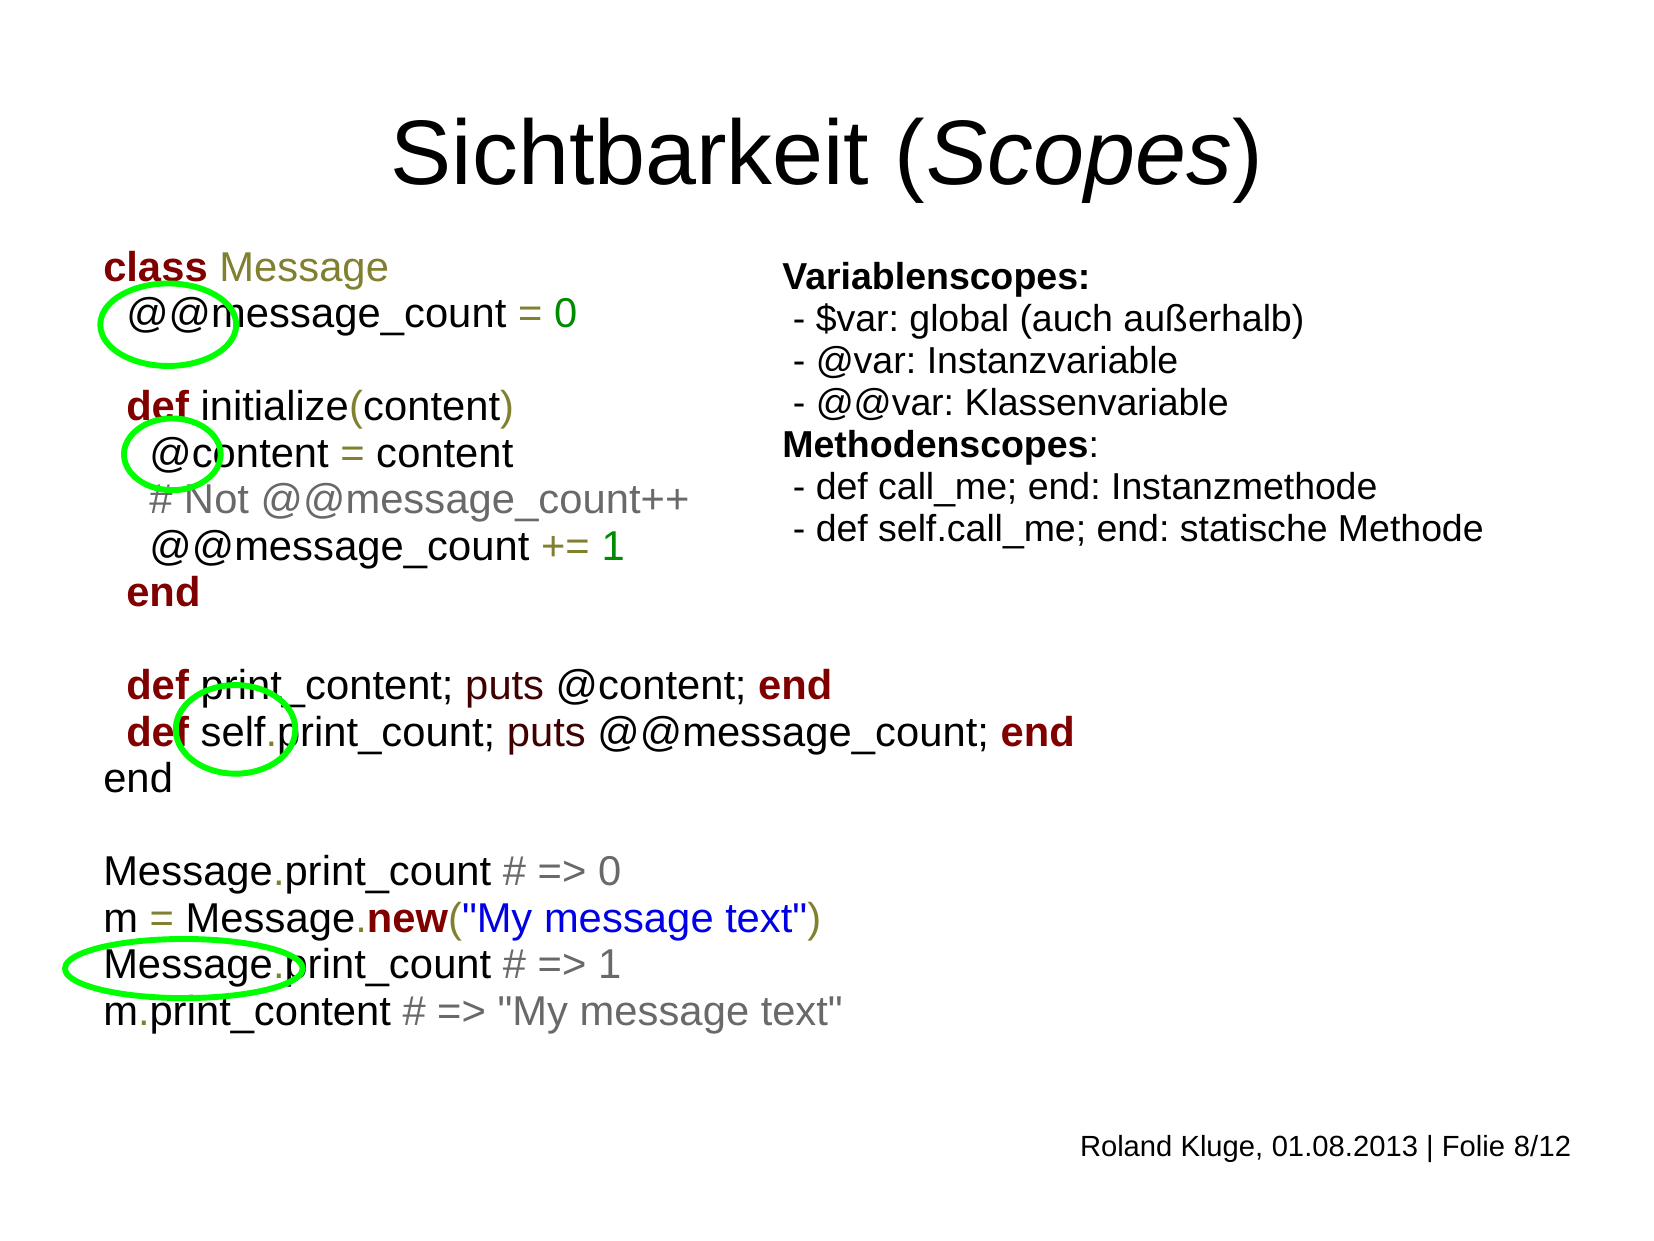

# Sichtbarkeit (Scopes)
class Message
 @@message_count = 0
 def initialize(content)
 @content = content
 # Not @@message_count++
 @@message_count += 1
 end
 def print_content; puts @content; end
 def self.print_count; puts @@message_count; end
end
Message.print_count # => 0
m = Message.new("My message text")
Message.print_count # => 1
m.print_content # => "My message text"
Variablenscopes:
 - $var: global (auch außerhalb)
 - @var: Instanzvariable
 - @@var: Klassenvariable
Methodenscopes:
 - def call_me; end: Instanzmethode
 - def self.call_me; end: statische Methode